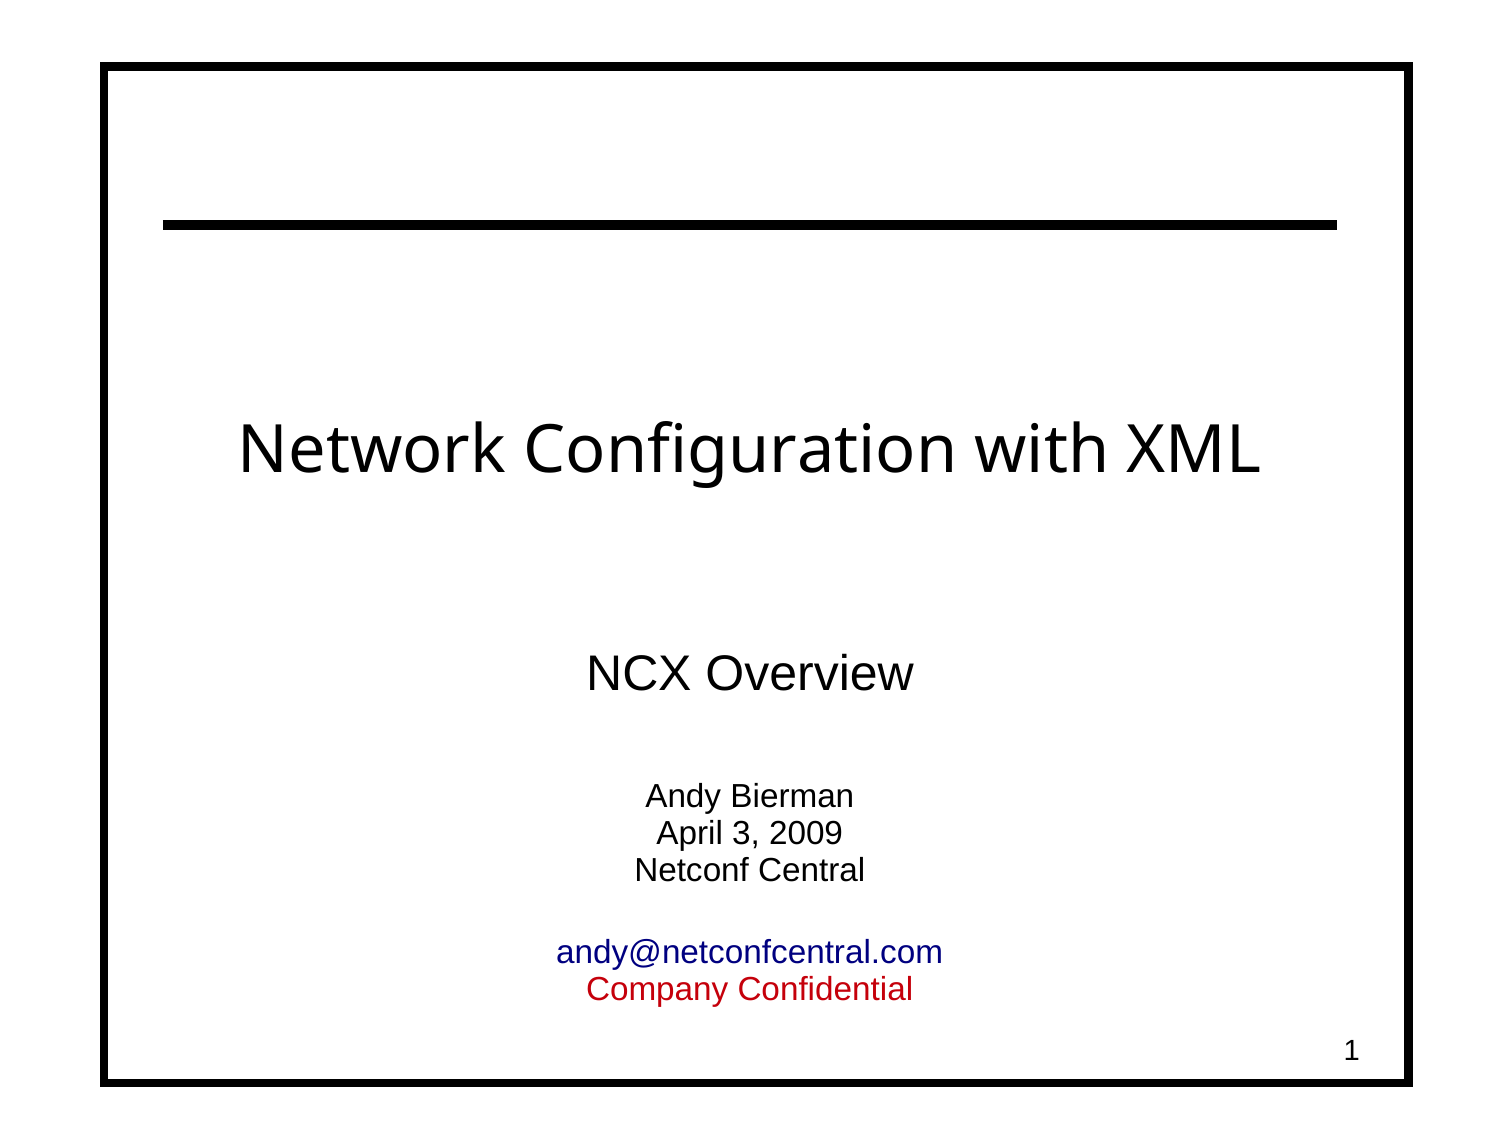

# Network Configuration with XML
NCX Overview
Andy Bierman
April 3, 2009
Netconf Central
andy@netconfcentral.com
Company Confidential
1